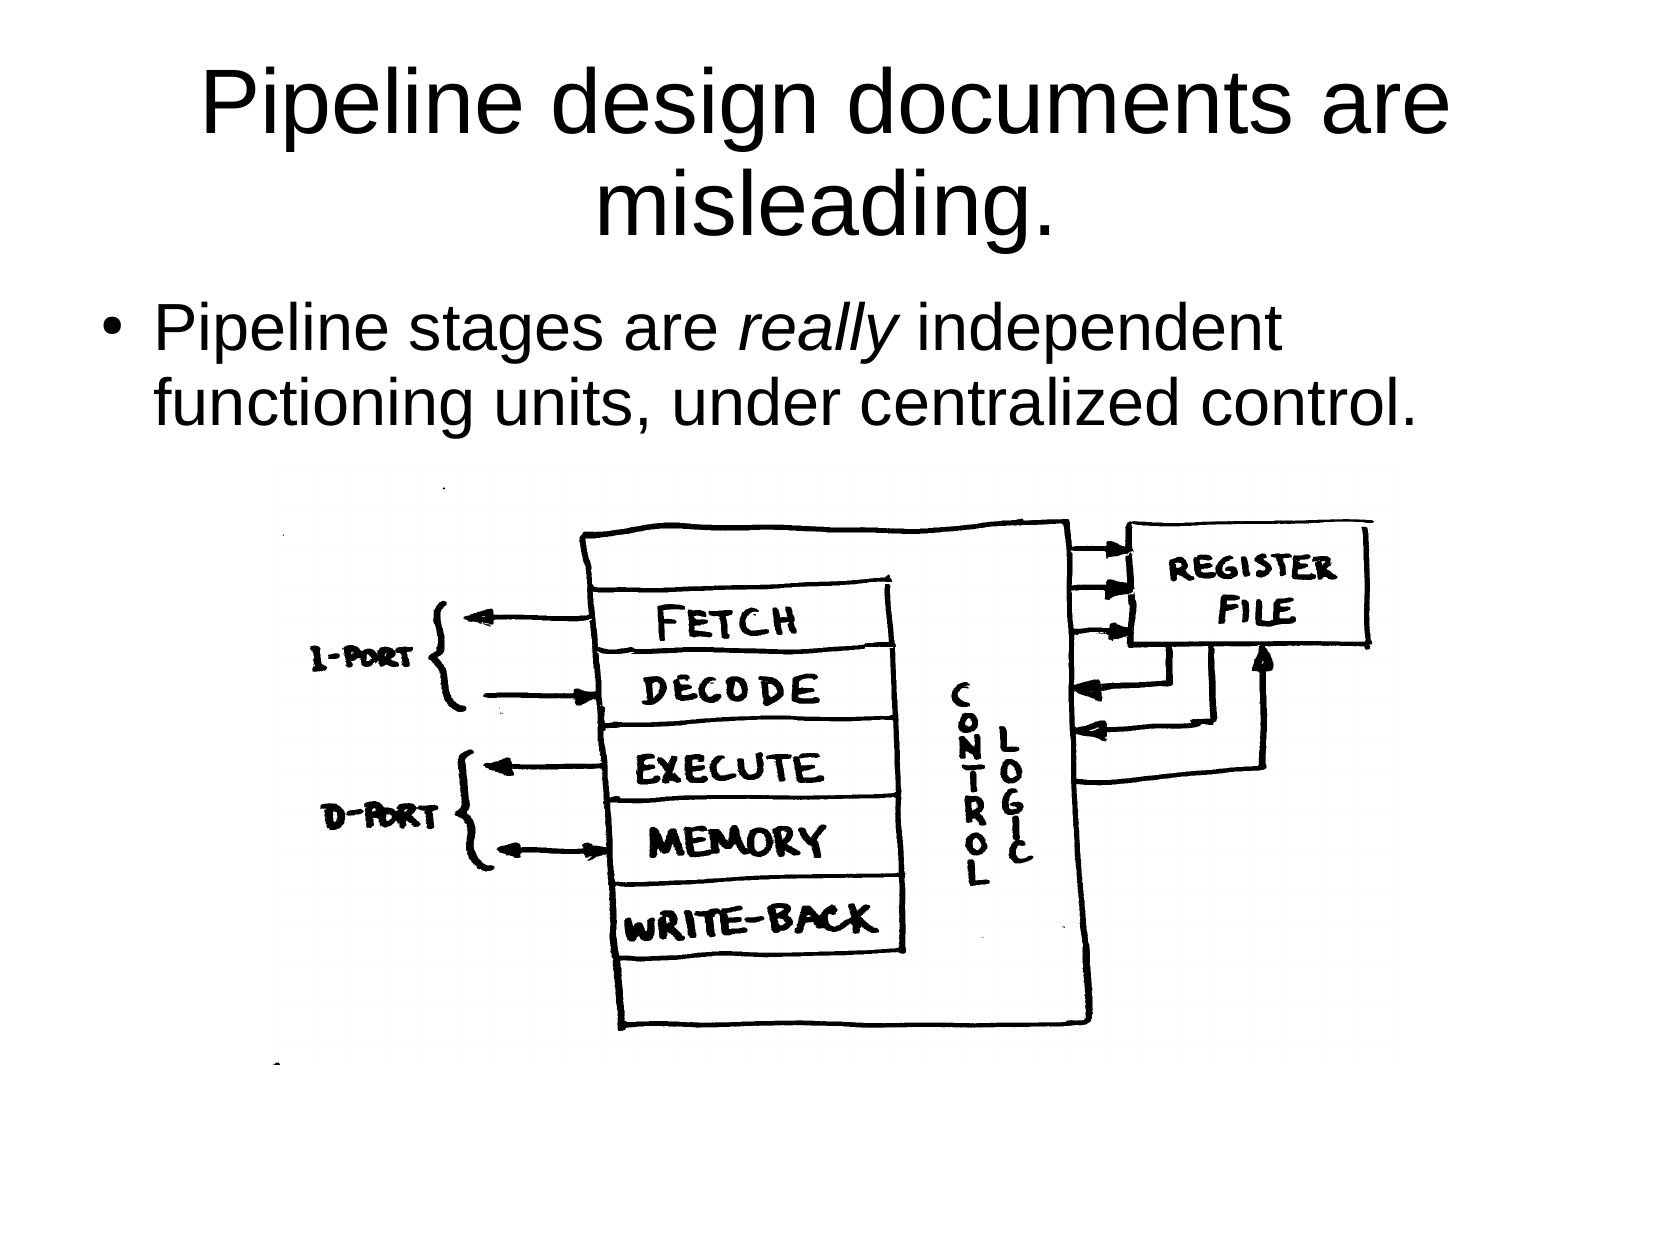

# Pipeline design documents are misleading.
Pipeline stages are really independent functioning units, under centralized control.